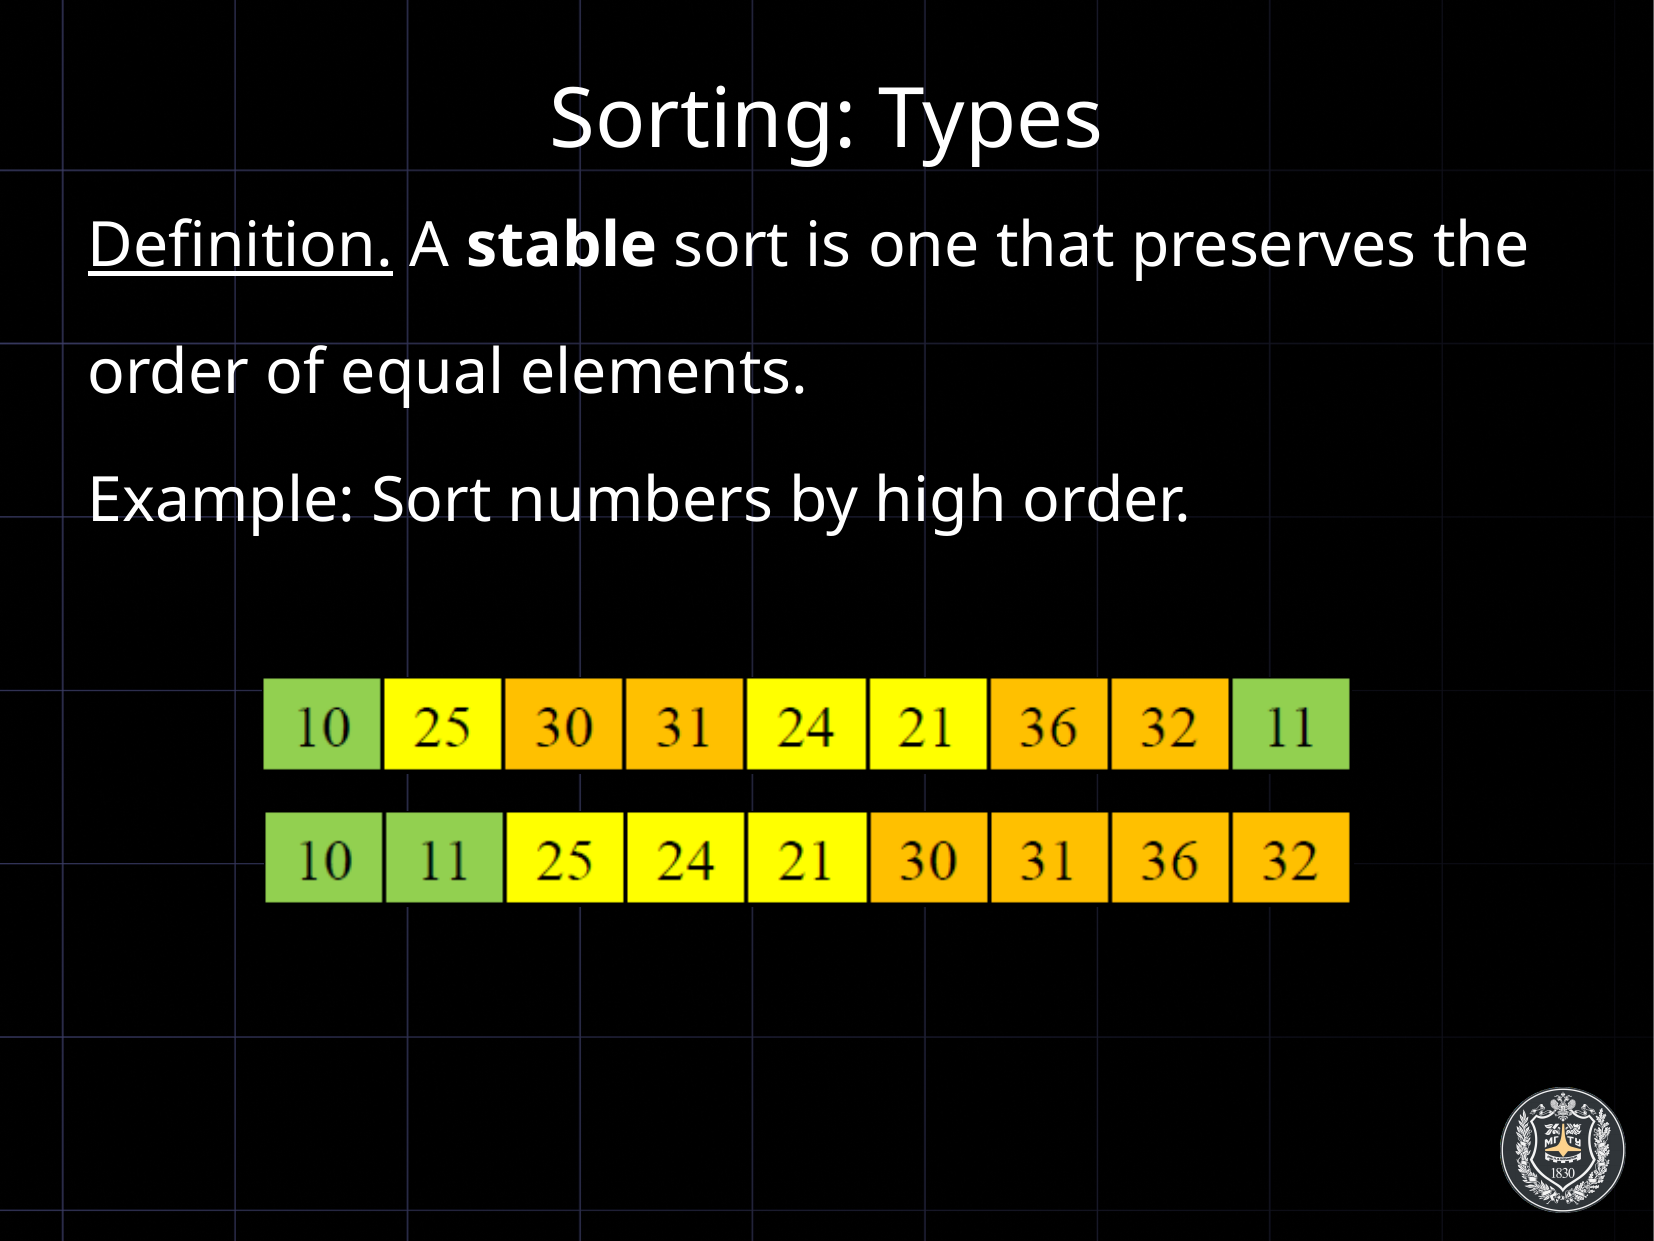

# Sorting: Types
Definition. A stable sort is one that preserves the order of equal elements.
Example: Sort numbers by high order.